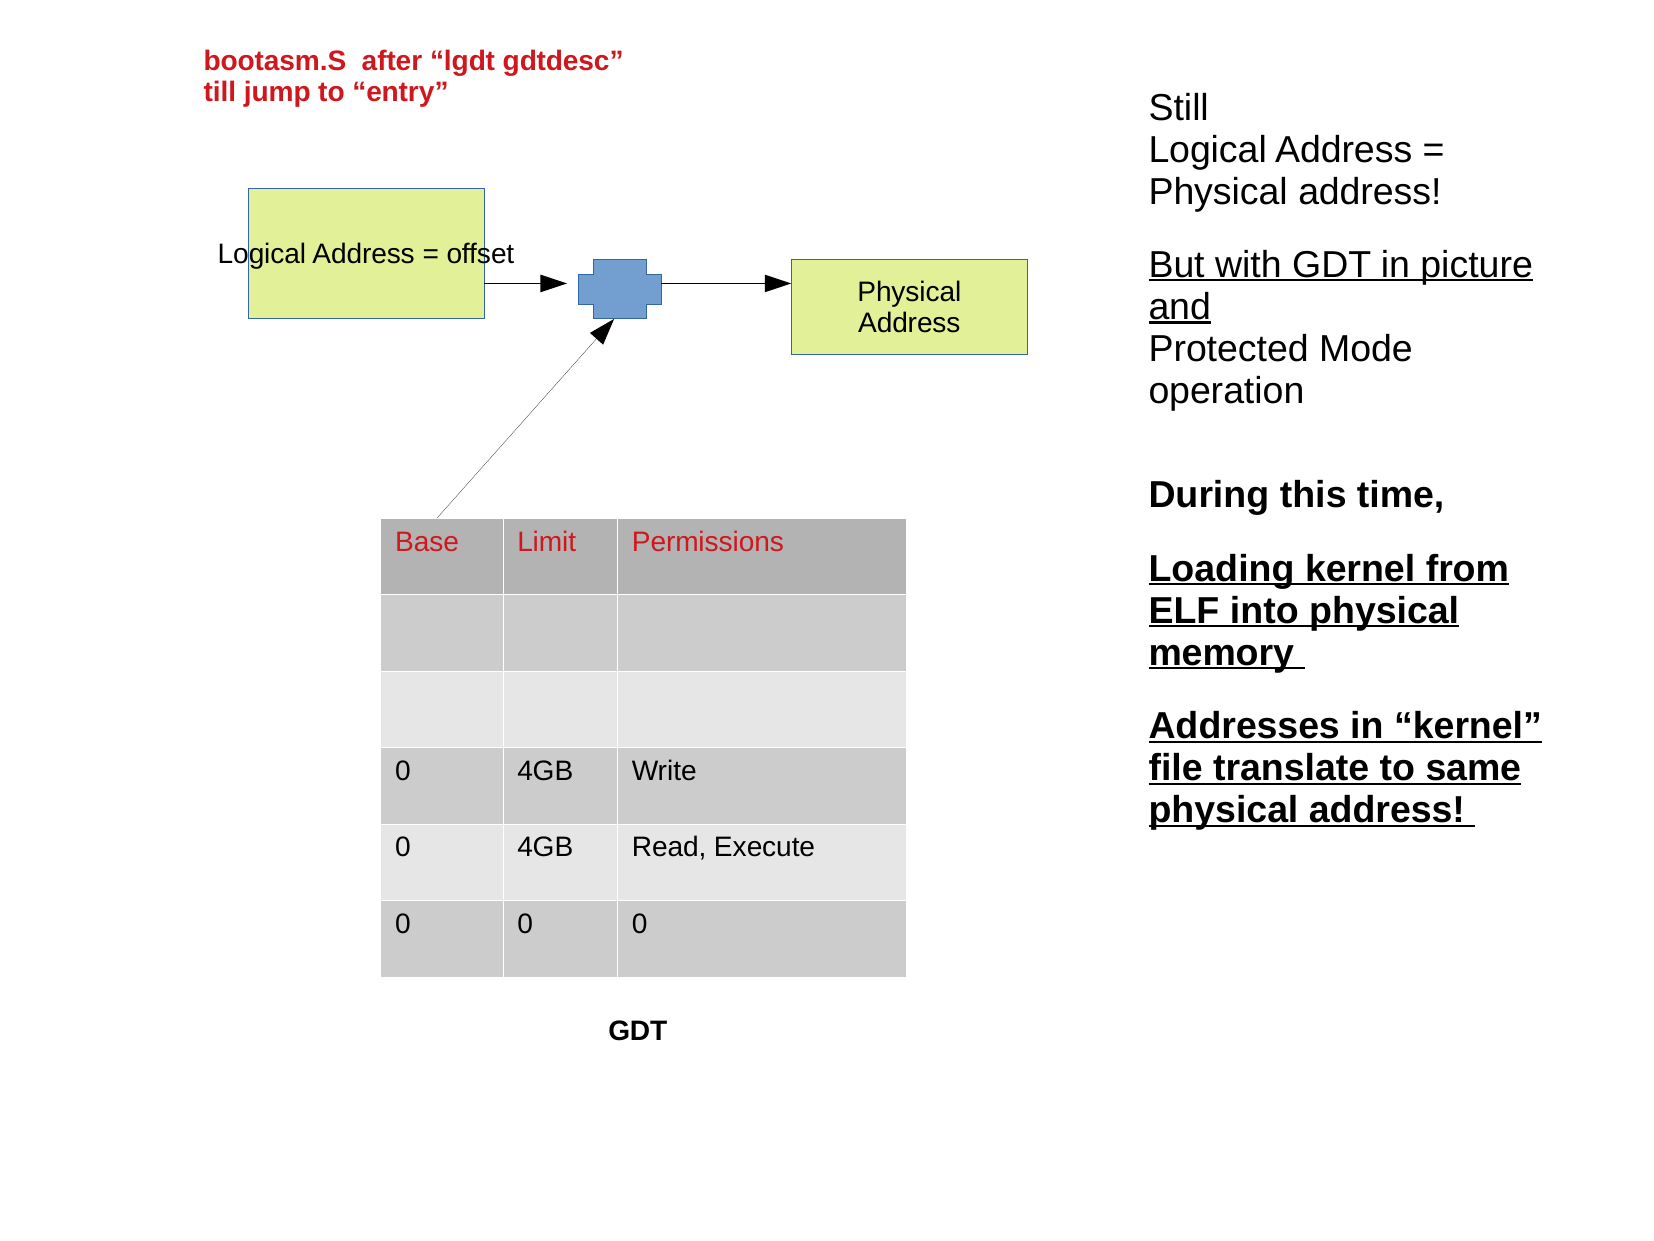

bootasm.S after “lgdt gdtdesc”
till jump to “entry”
Still
Logical Address = Physical address!
But with GDT in picture and
Protected Mode operation
During this time,
Loading kernel from ELF into physical memory
Addresses in “kernel” file translate to same physical address!
Logical Address = offset
Physical
Address
| Base | Limit | Permissions |
| --- | --- | --- |
| | | |
| | | |
| 0 | 4GB | Write |
| 0 | 4GB | Read, Execute |
| 0 | 0 | 0 |
GDT